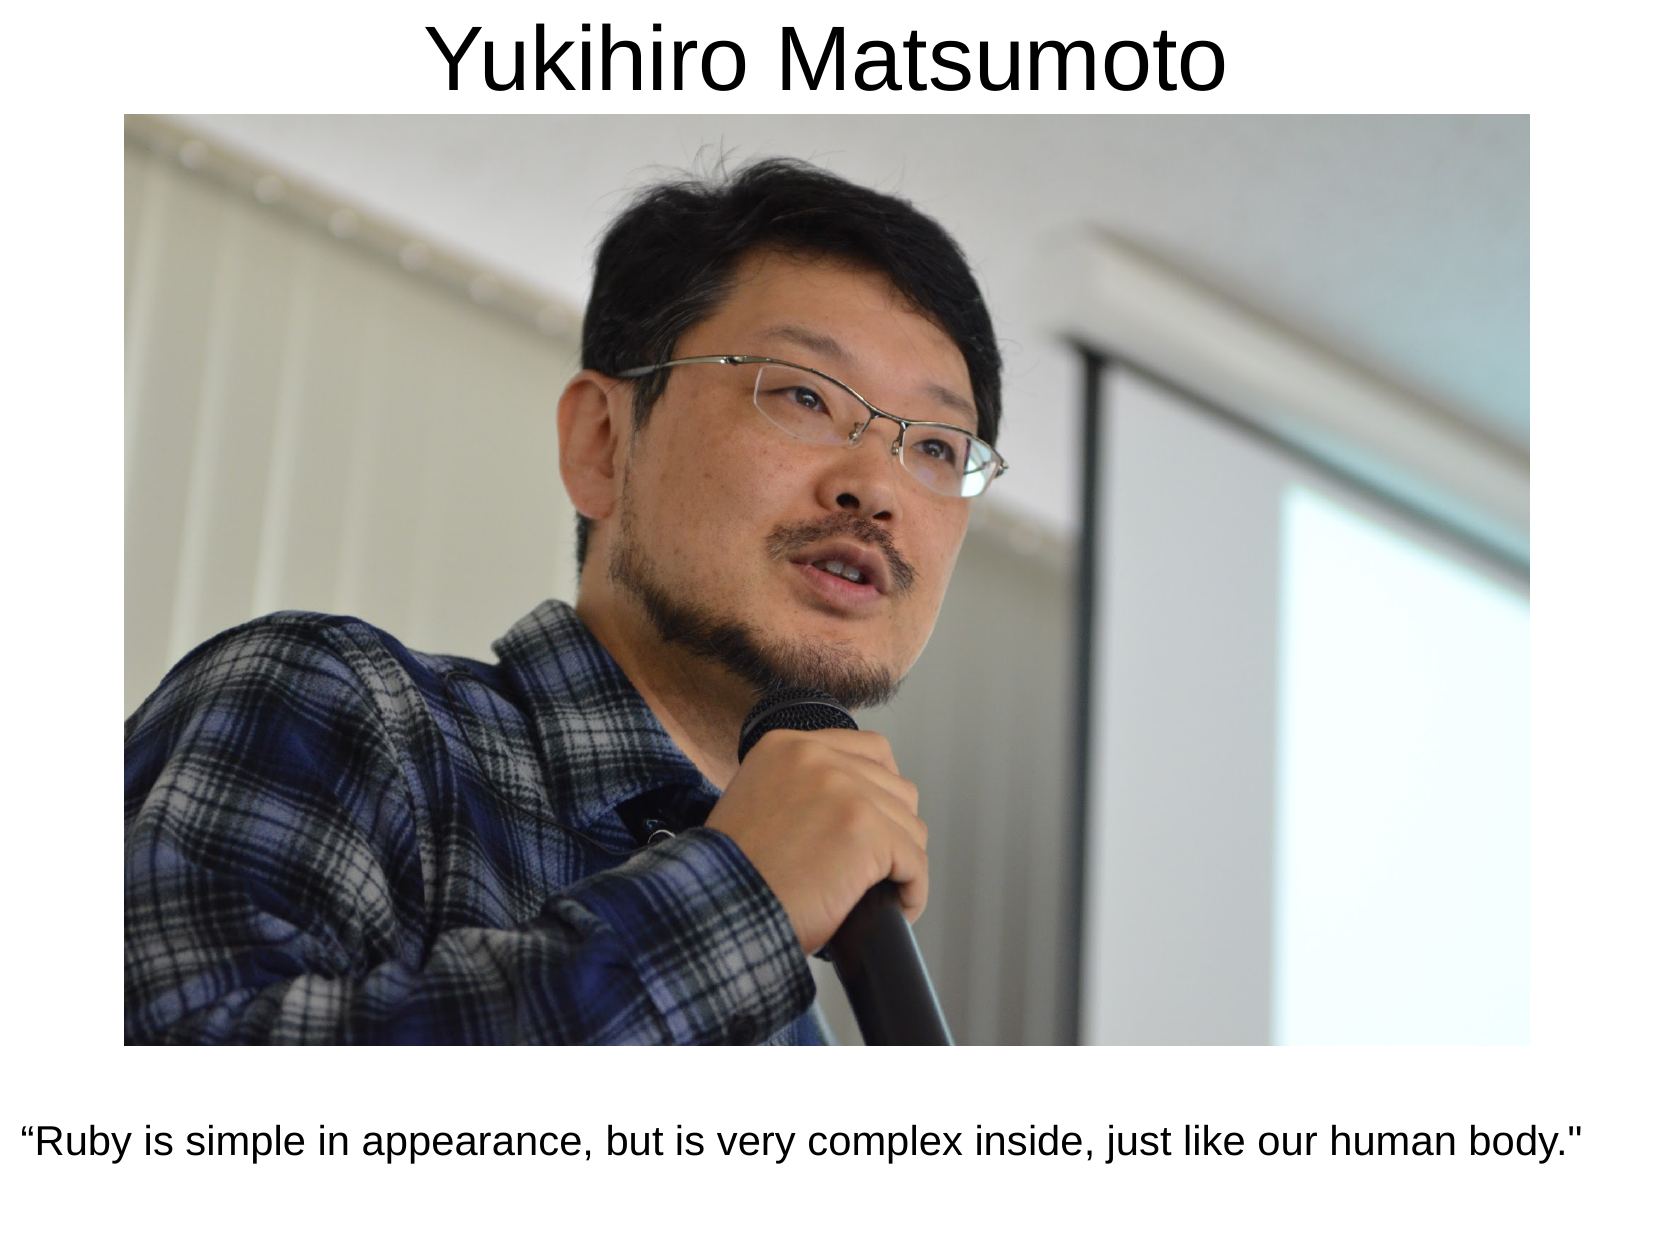

# Yukihiro Matsumoto
“Ruby is simple in appearance, but is very complex inside, just like our human body."